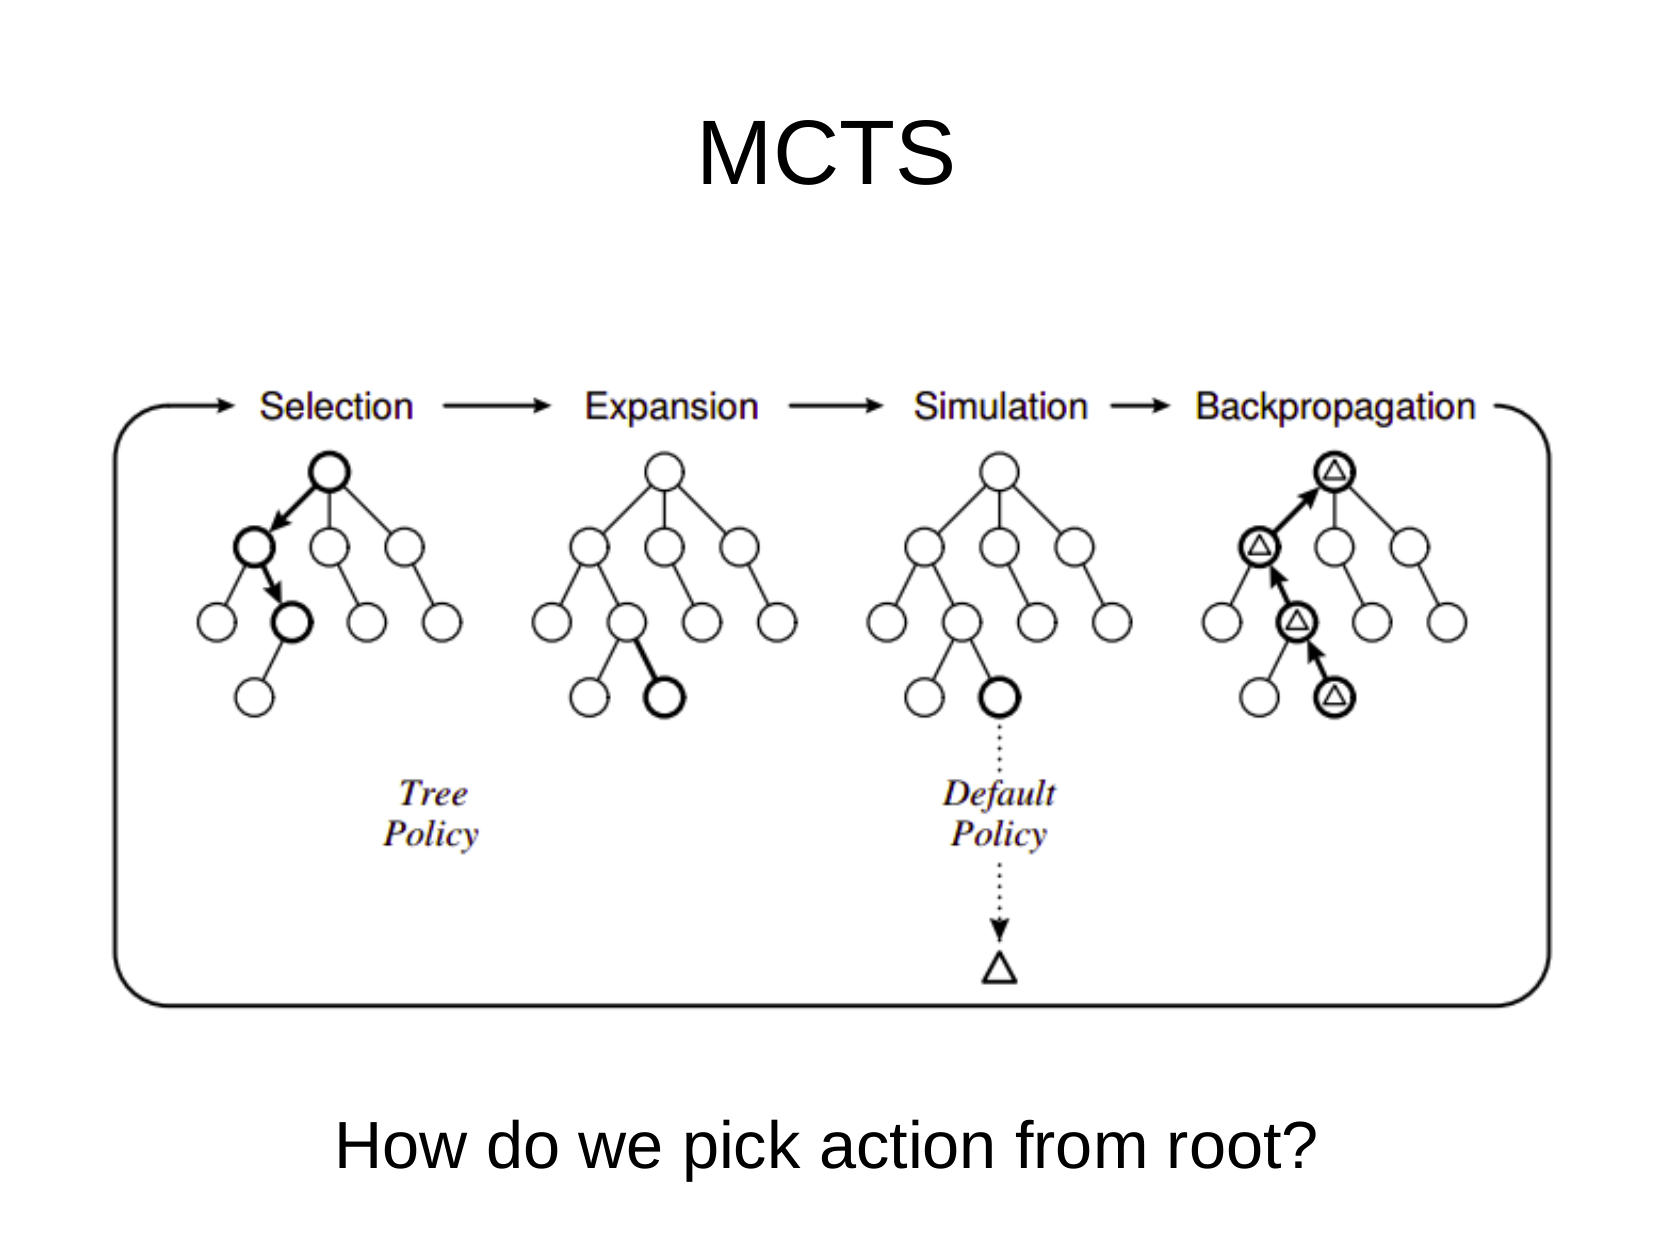

# MCTS
How do we pick action from root?